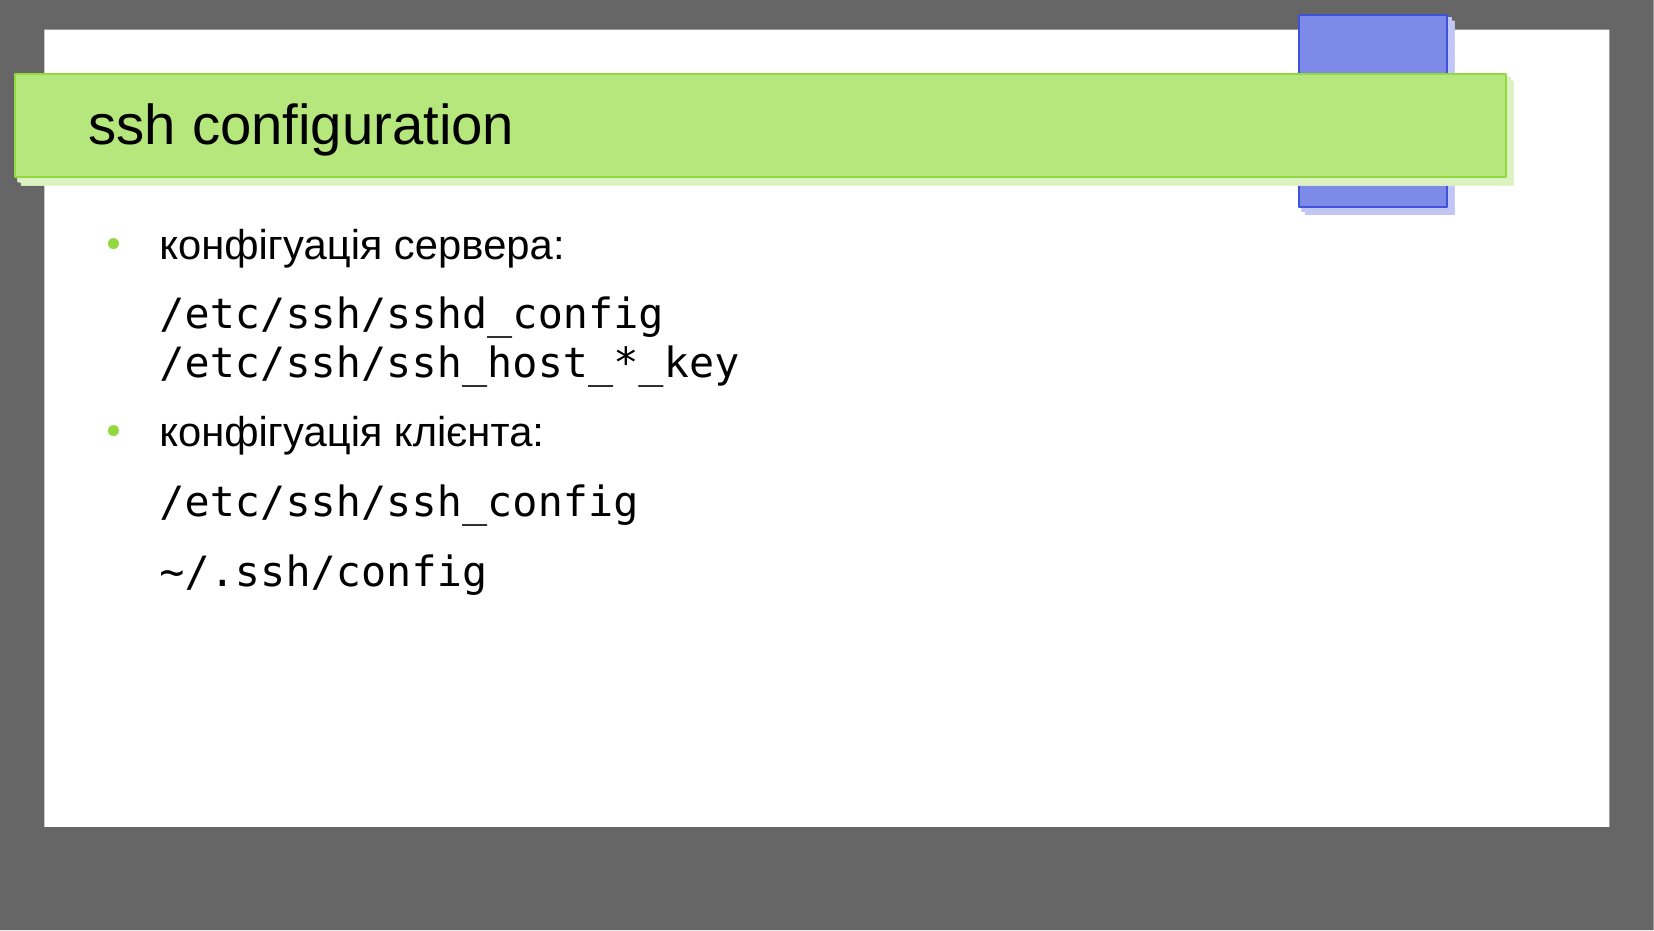

# ssh configuration
конфігуація сервера:
/etc/ssh/sshd_config
/etc/ssh/ssh_host_*_key
конфігуація клієнта:
/etc/ssh/ssh_config
~/.ssh/config